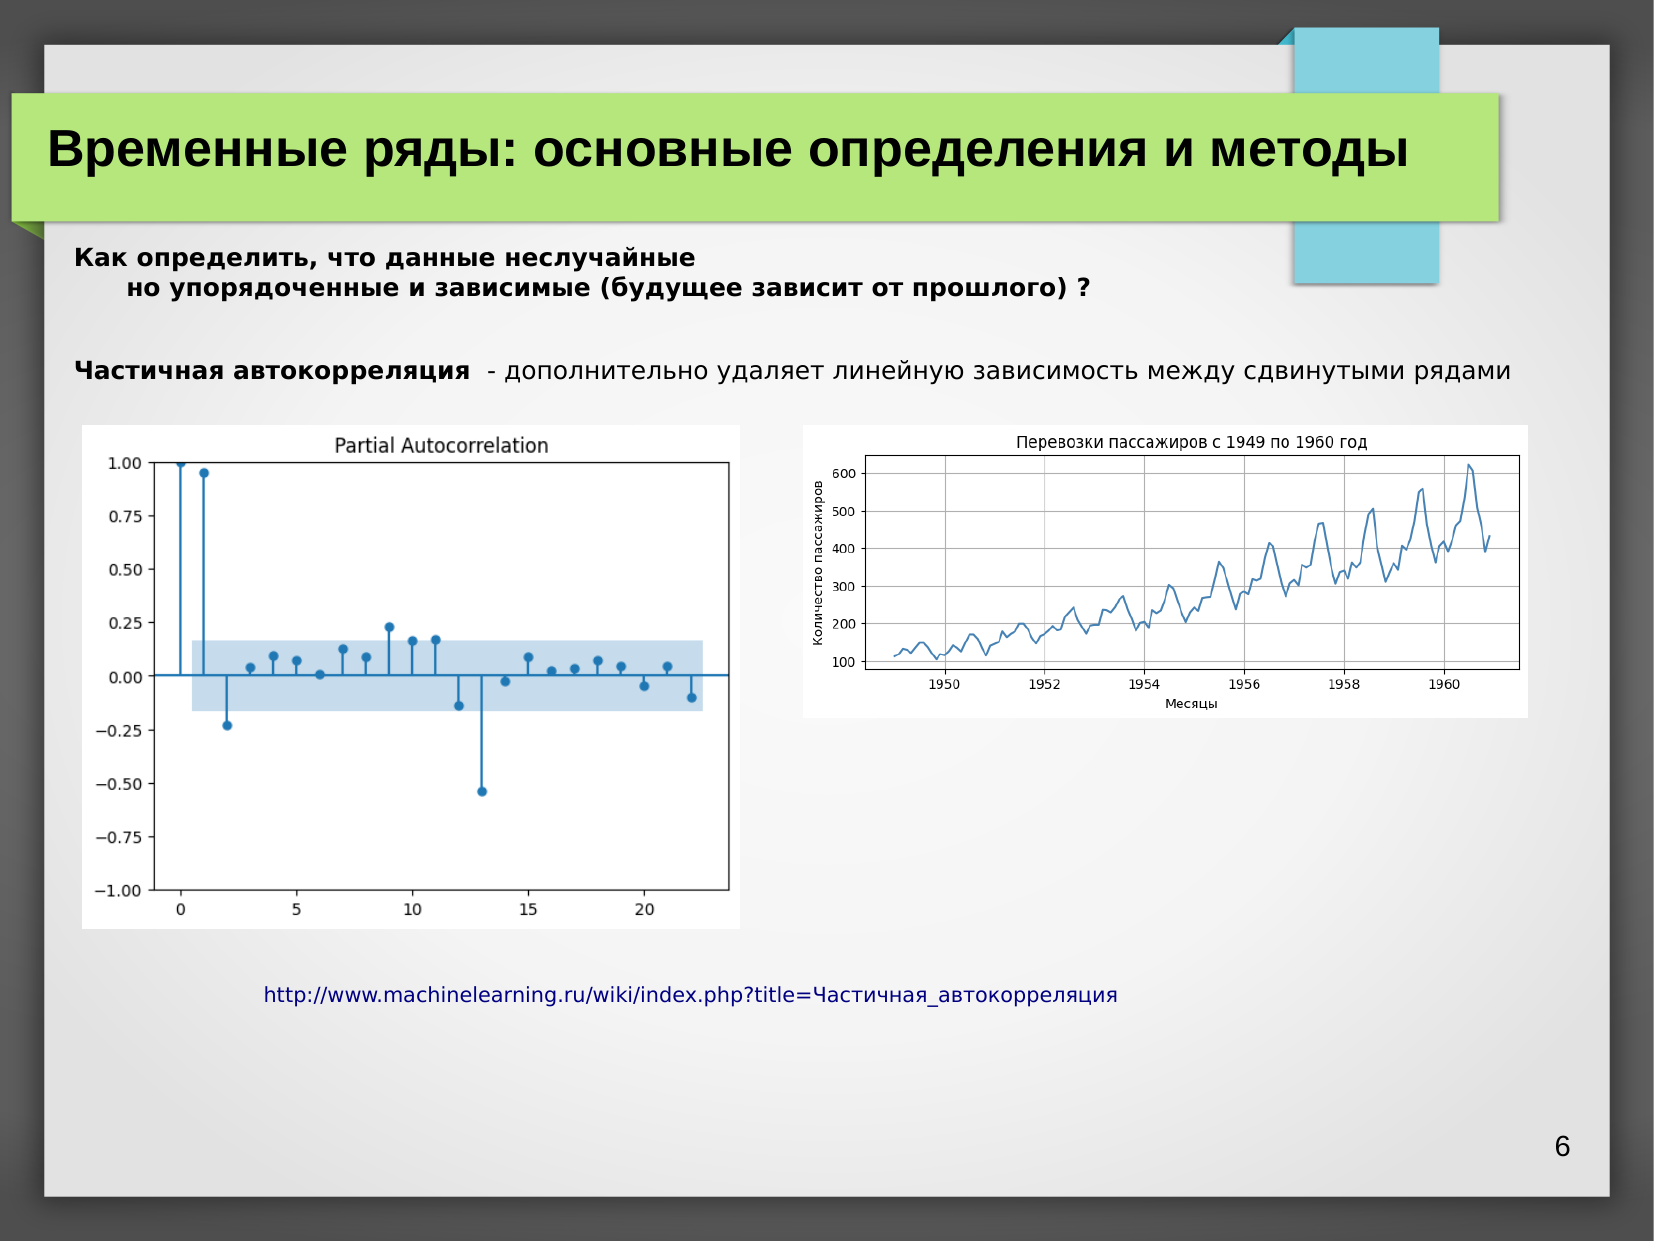

# Временные ряды: основные определения и методы
Как определить, что данные неслучайные
 но упорядоченные и зависимые (будущее зависит от прошлого) ?
Частичная автокорреляция - дополнительно удаляет линейную зависимость между cдвинутыми рядами
http://www.machinelearning.ru/wiki/index.php?title=Частичная_автокорреляция
6